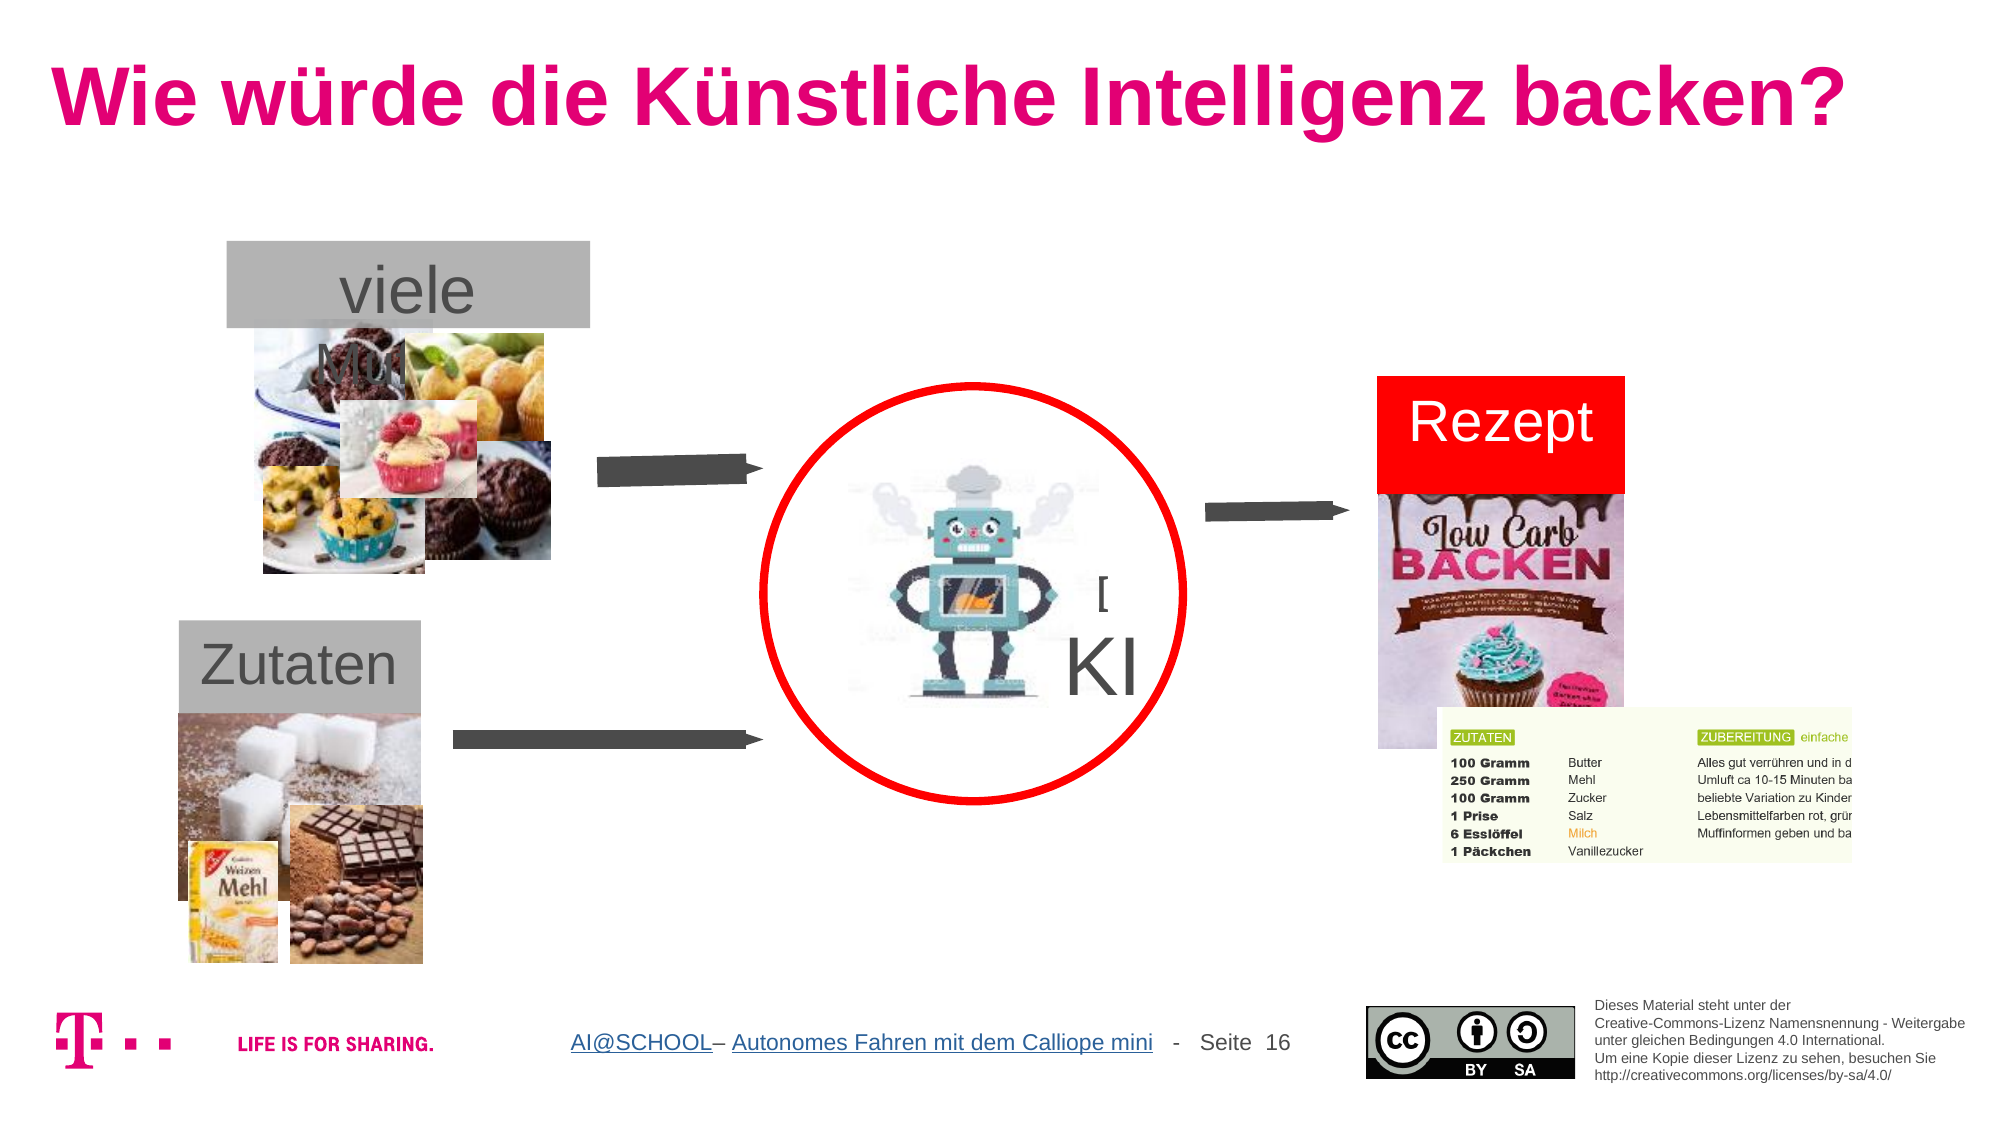

Wie würde die Künstliche Intelligenz backen?
viele Muffins
Rezept
KI
KI
Zutaten